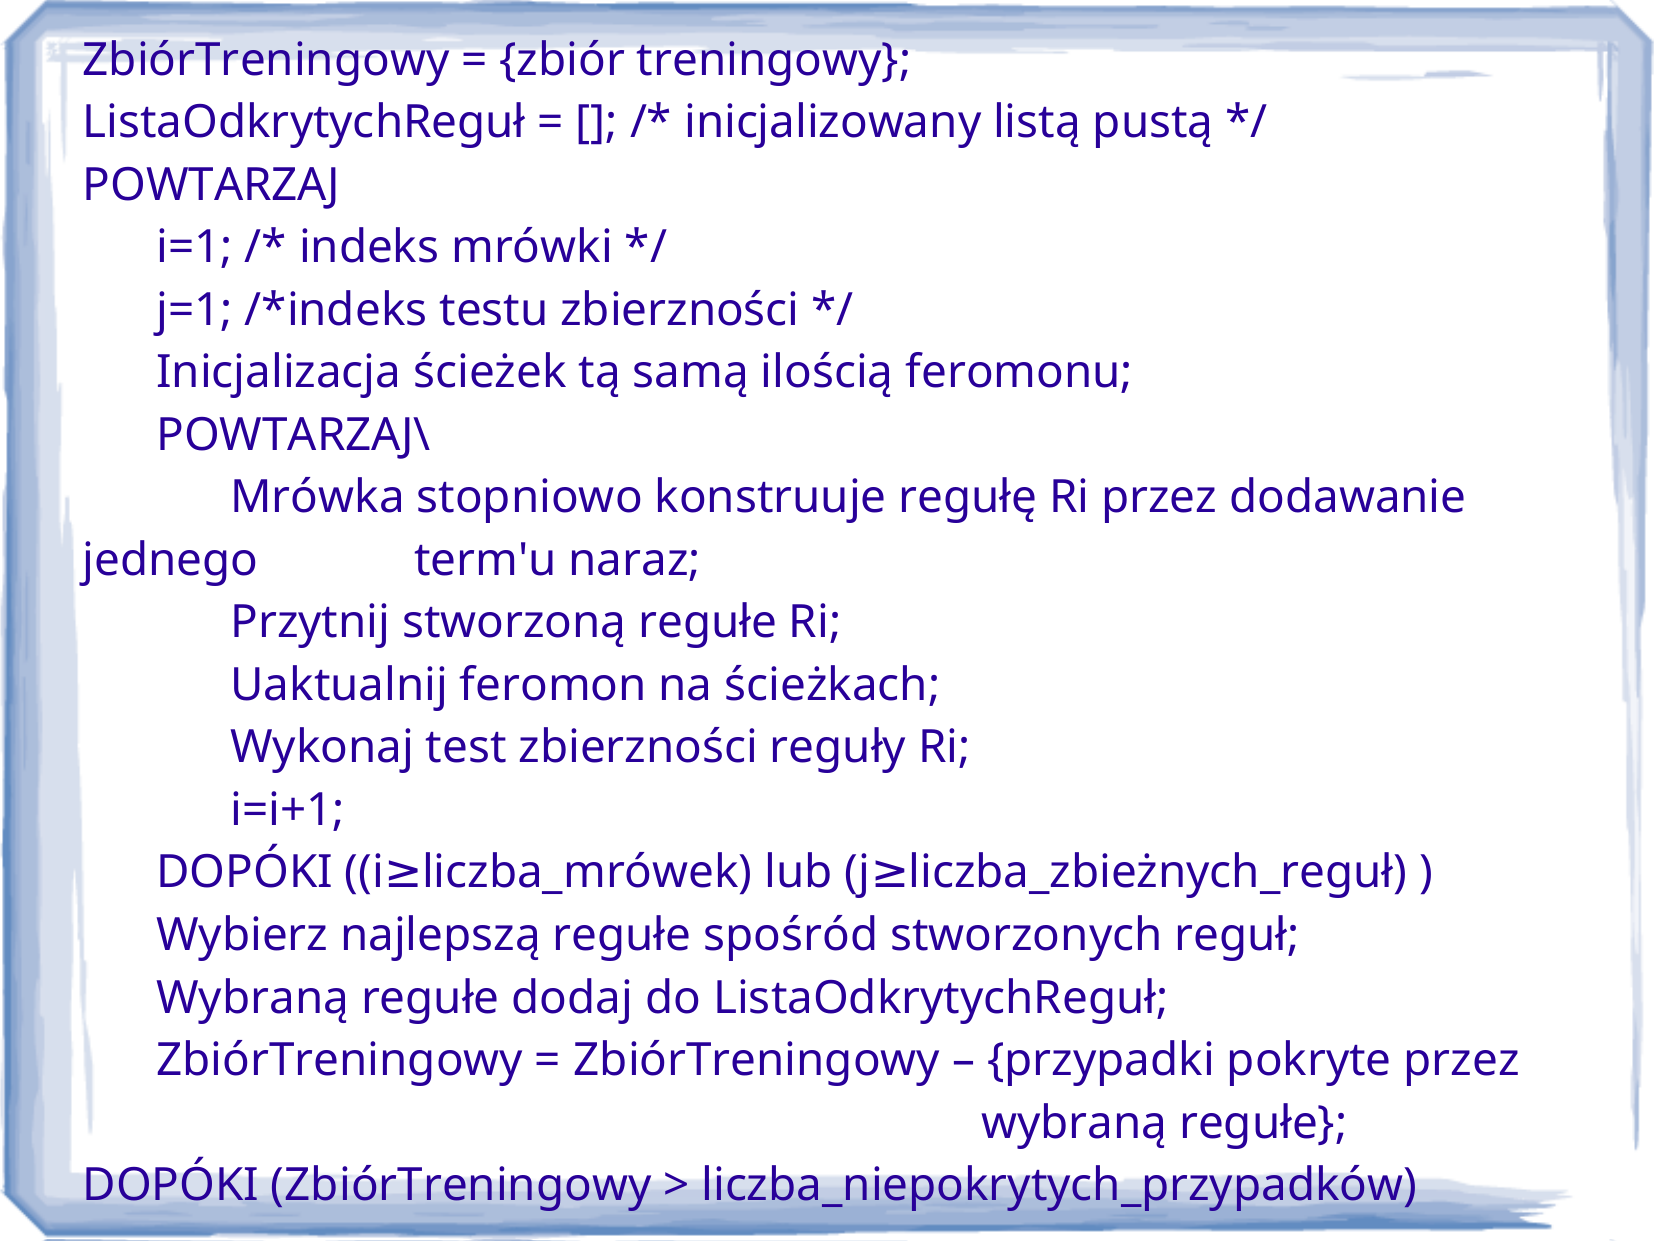

# ZbiórTreningowy = {zbiór treningowy};
ListaOdkrytychReguł = []; /* inicjalizowany listą pustą */
POWTARZAJ
	i=1; /* indeks mrówki */
	j=1; /*indeks testu zbierzności */
	Inicjalizacja ścieżek tą samą ilością feromonu;
	POWTARZAJ\
		Mrówka stopniowo konstruuje regułę Ri przez dodawanie jednego term'u naraz;
		Przytnij stworzoną regułe Ri;
		Uaktualnij feromon na ścieżkach;
		Wykonaj test zbierzności reguły Ri;
		i=i+1;
	DOPÓKI ((i≥liczba_mrówek) lub (j≥liczba_zbieżnych_reguł) )
	Wybierz najlepszą regułe spośród stworzonych reguł;
	Wybraną regułe dodaj do ListaOdkrytychReguł;
	ZbiórTreningowy = ZbiórTreningowy – {przypadki pokryte przez wybraną regułe};
DOPÓKI (ZbiórTreningowy > liczba_niepokrytych_przypadków)